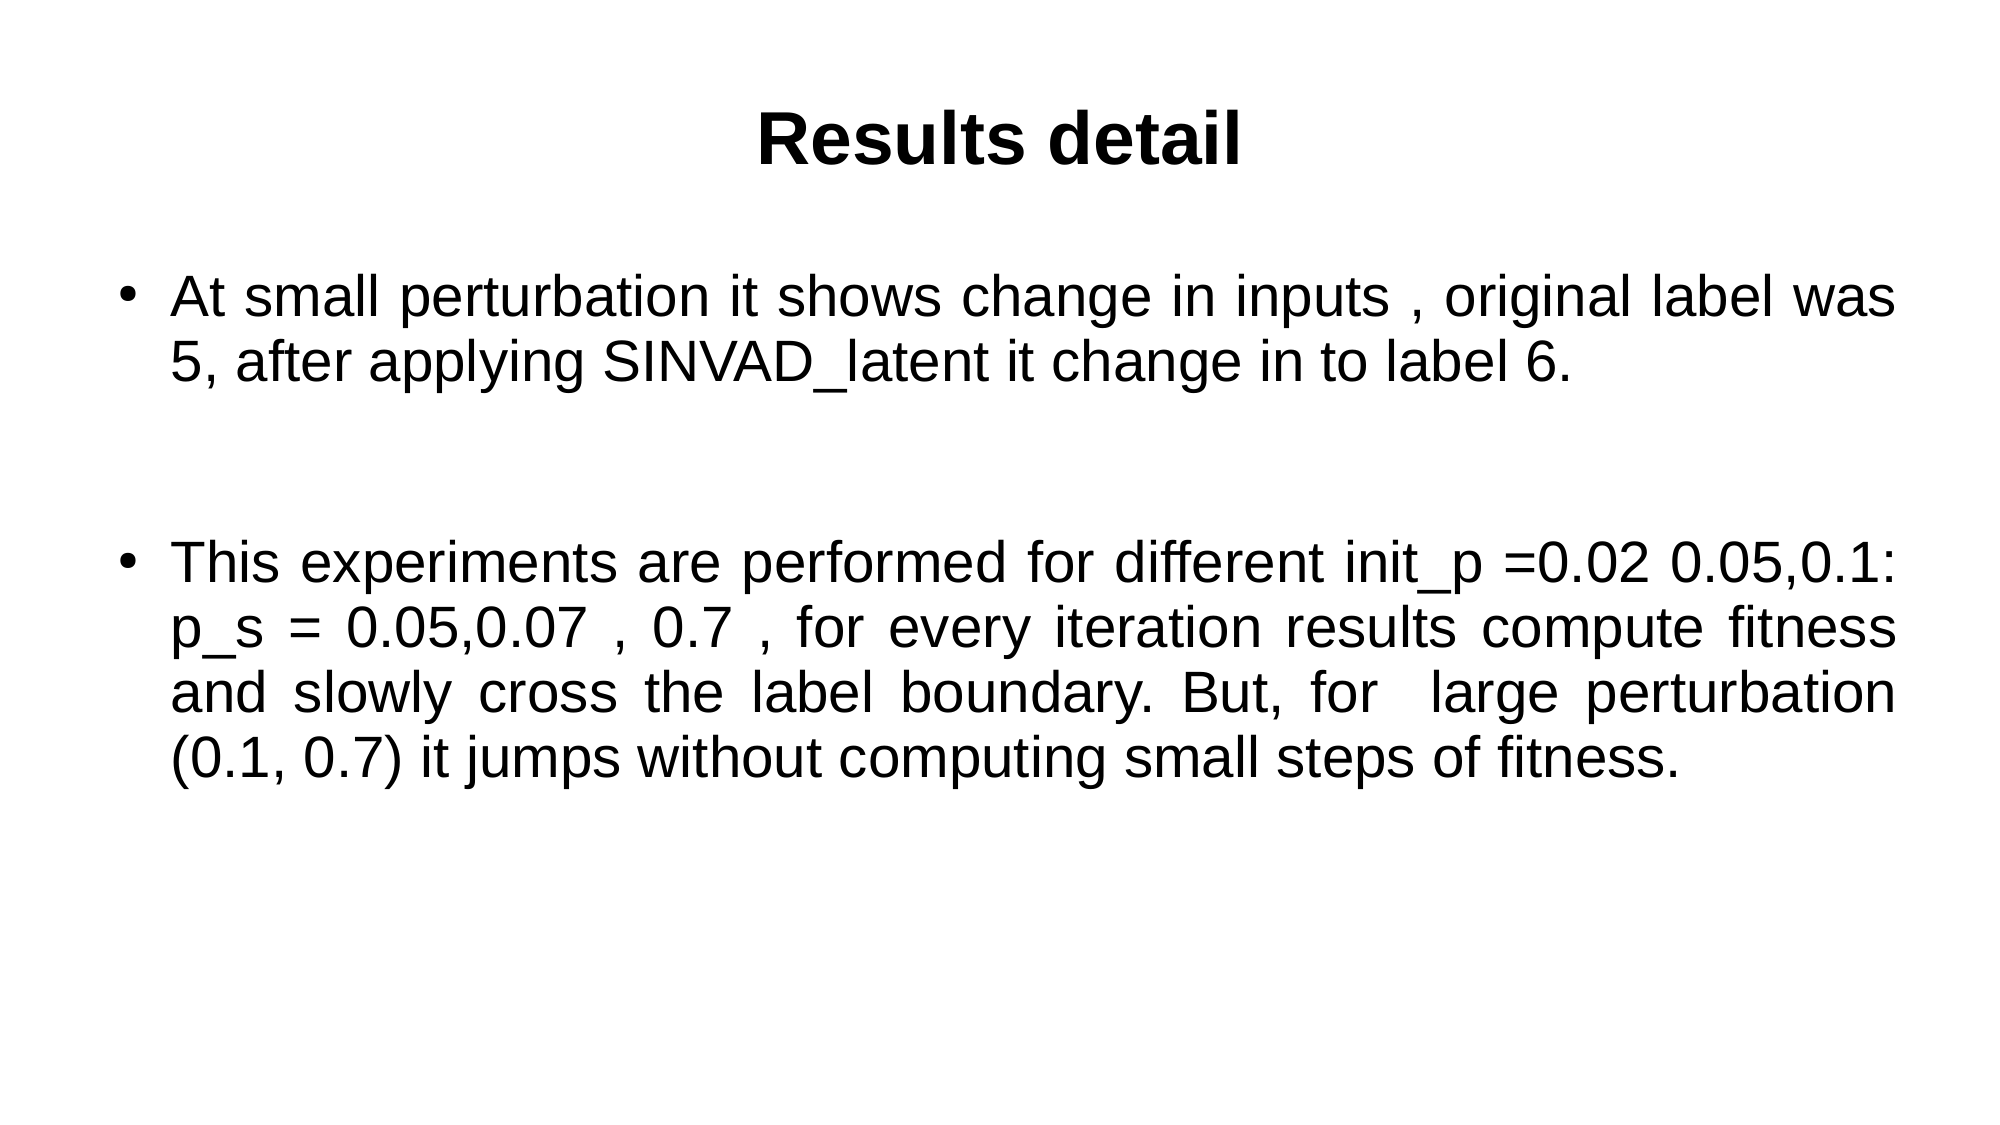

# Results detail
At small perturbation it shows change in inputs , original label was 5, after applying SINVAD_latent it change in to label 6.
This experiments are performed for different init_p =0.02 0.05,0.1: p_s = 0.05,0.07 , 0.7 , for every iteration results compute fitness and slowly cross the label boundary. But, for large perturbation (0.1, 0.7) it jumps without computing small steps of fitness.